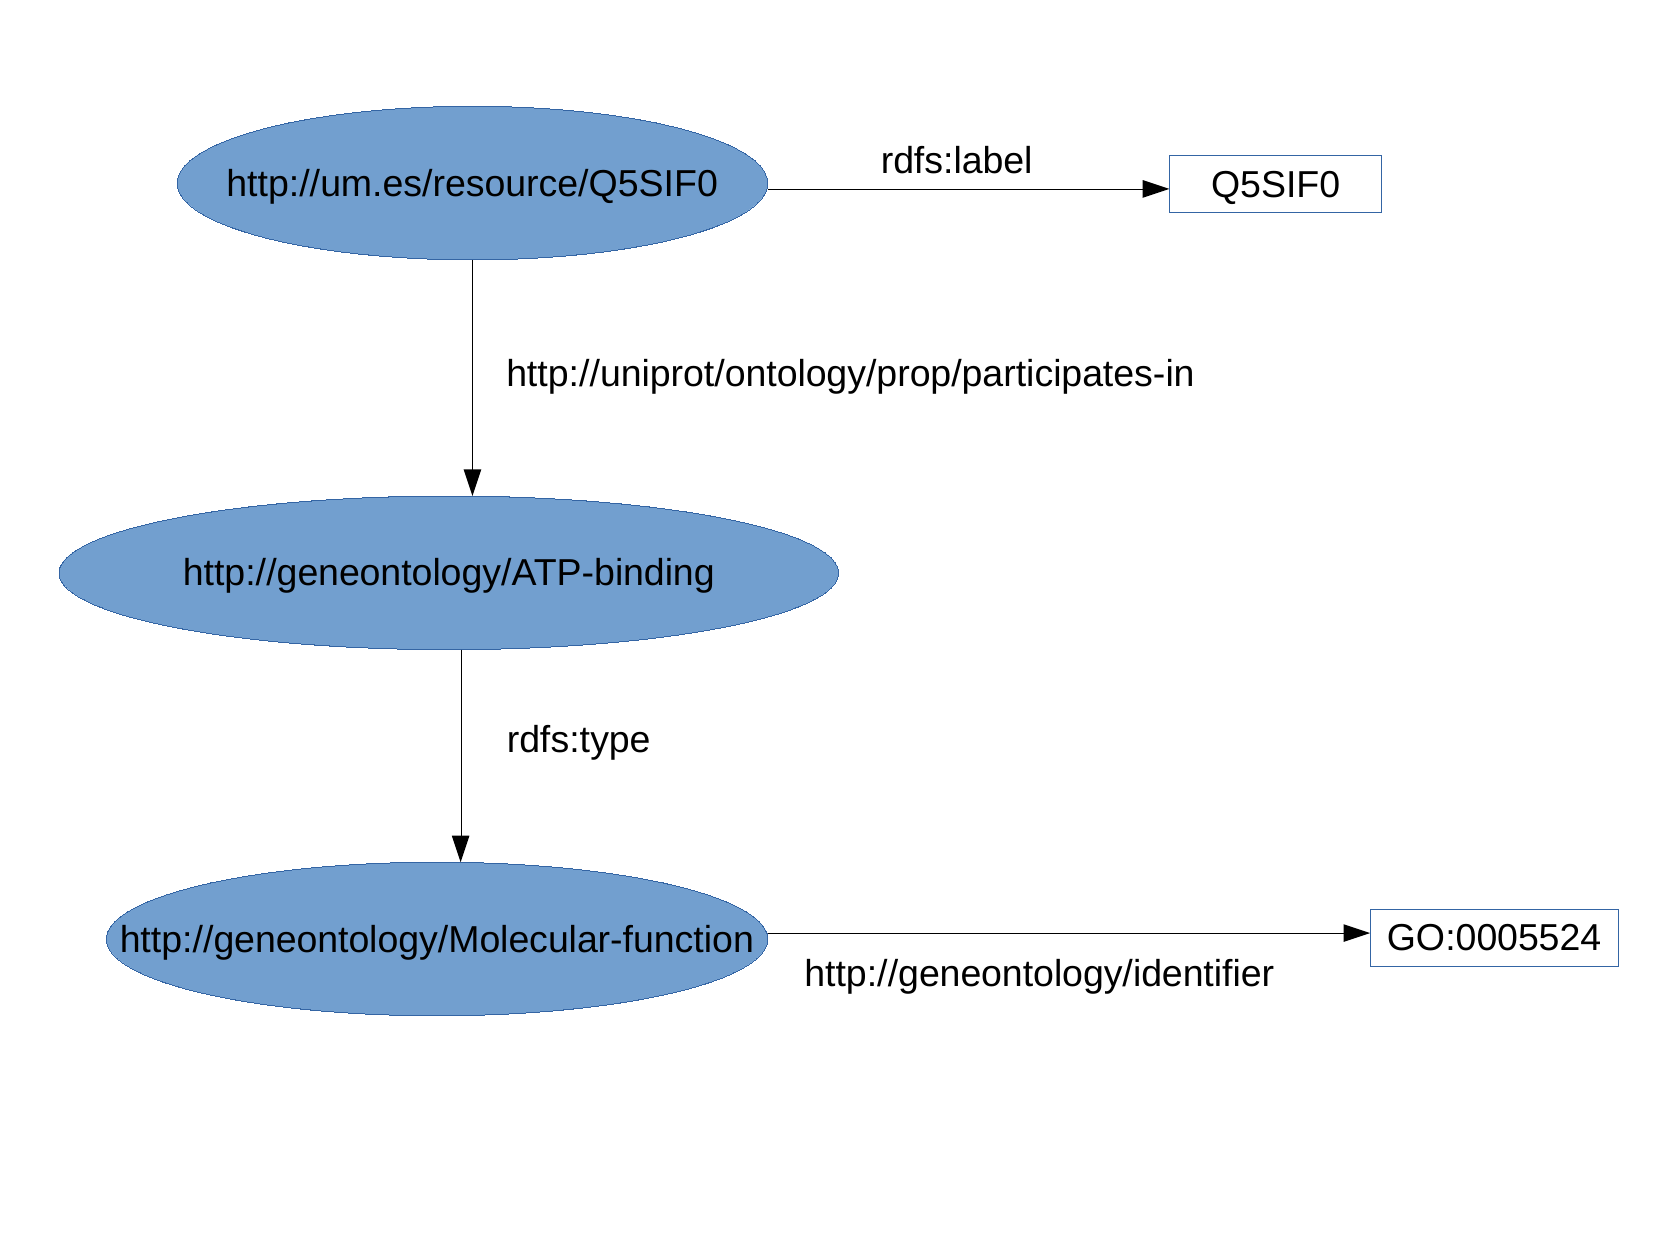

http://um.es/resource/Q5SIF0
rdfs:label
Q5SIF0
http://uniprot/ontology/prop/participates-in
http://geneontology/ATP-binding
rdfs:type
http://geneontology/Molecular-function
GO:0005524
http://geneontology/identifier